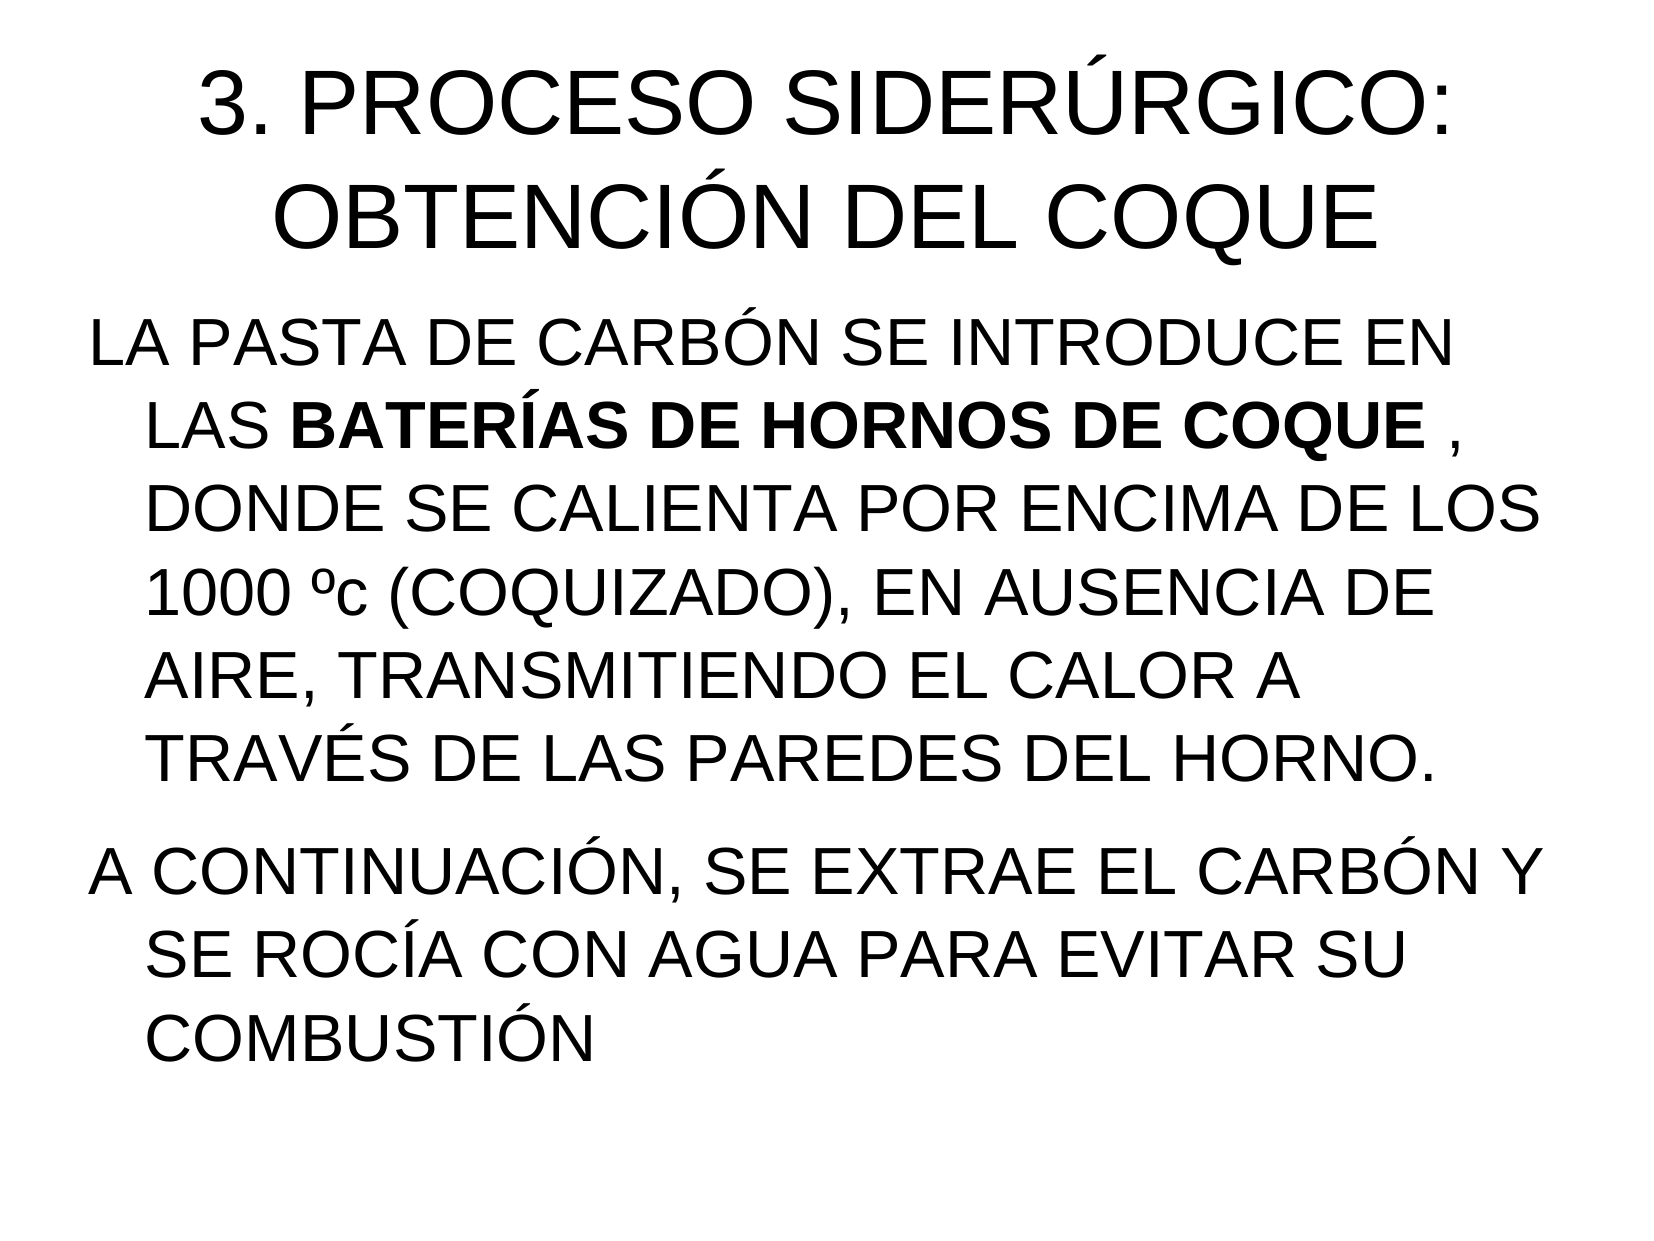

# 3. PROCESO SIDERÚRGICO: OBTENCIÓN DEL COQUE
LA PASTA DE CARBÓN SE INTRODUCE EN LAS BATERÍAS DE HORNOS DE COQUE , DONDE SE CALIENTA POR ENCIMA DE LOS 1000 ºc (COQUIZADO), EN AUSENCIA DE AIRE, TRANSMITIENDO EL CALOR A TRAVÉS DE LAS PAREDES DEL HORNO.
A CONTINUACIÓN, SE EXTRAE EL CARBÓN Y SE ROCÍA CON AGUA PARA EVITAR SU COMBUSTIÓN